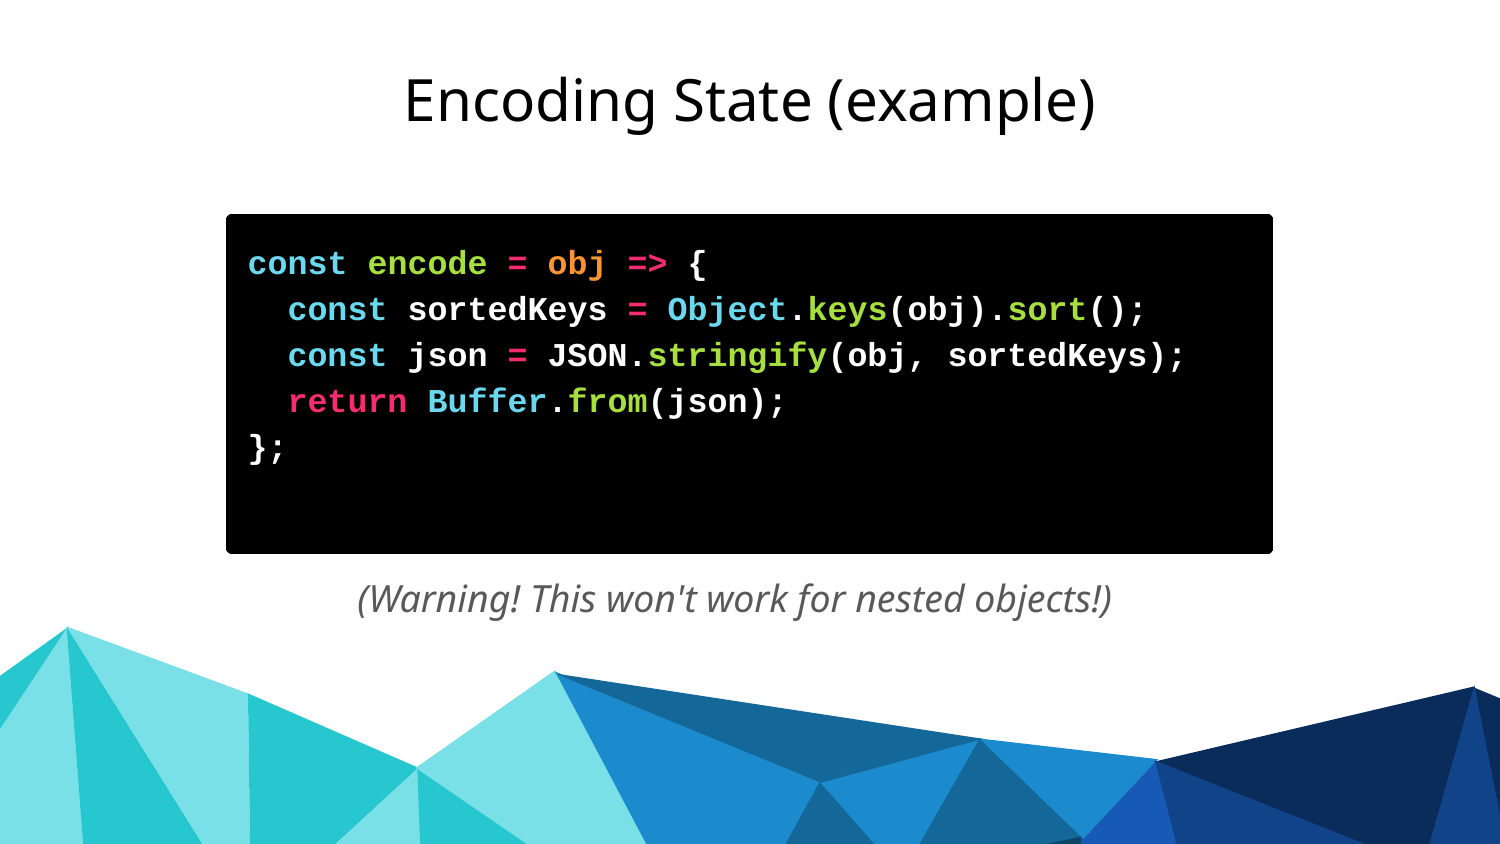

# Encoding State (example)
const encode = obj => {
};
const encode = obj => {
 return Buffer.from( );
};
const encode = obj => {
 const json = JSON.stringify(obj );
 return Buffer.from(json);
};
const encode = obj => {
 const sortedKeys = Object.keys(obj).sort();
 const json = JSON.stringify(obj, sortedKeys);
 return Buffer.from(json);
};
(Warning! This won't work for nested objects!)